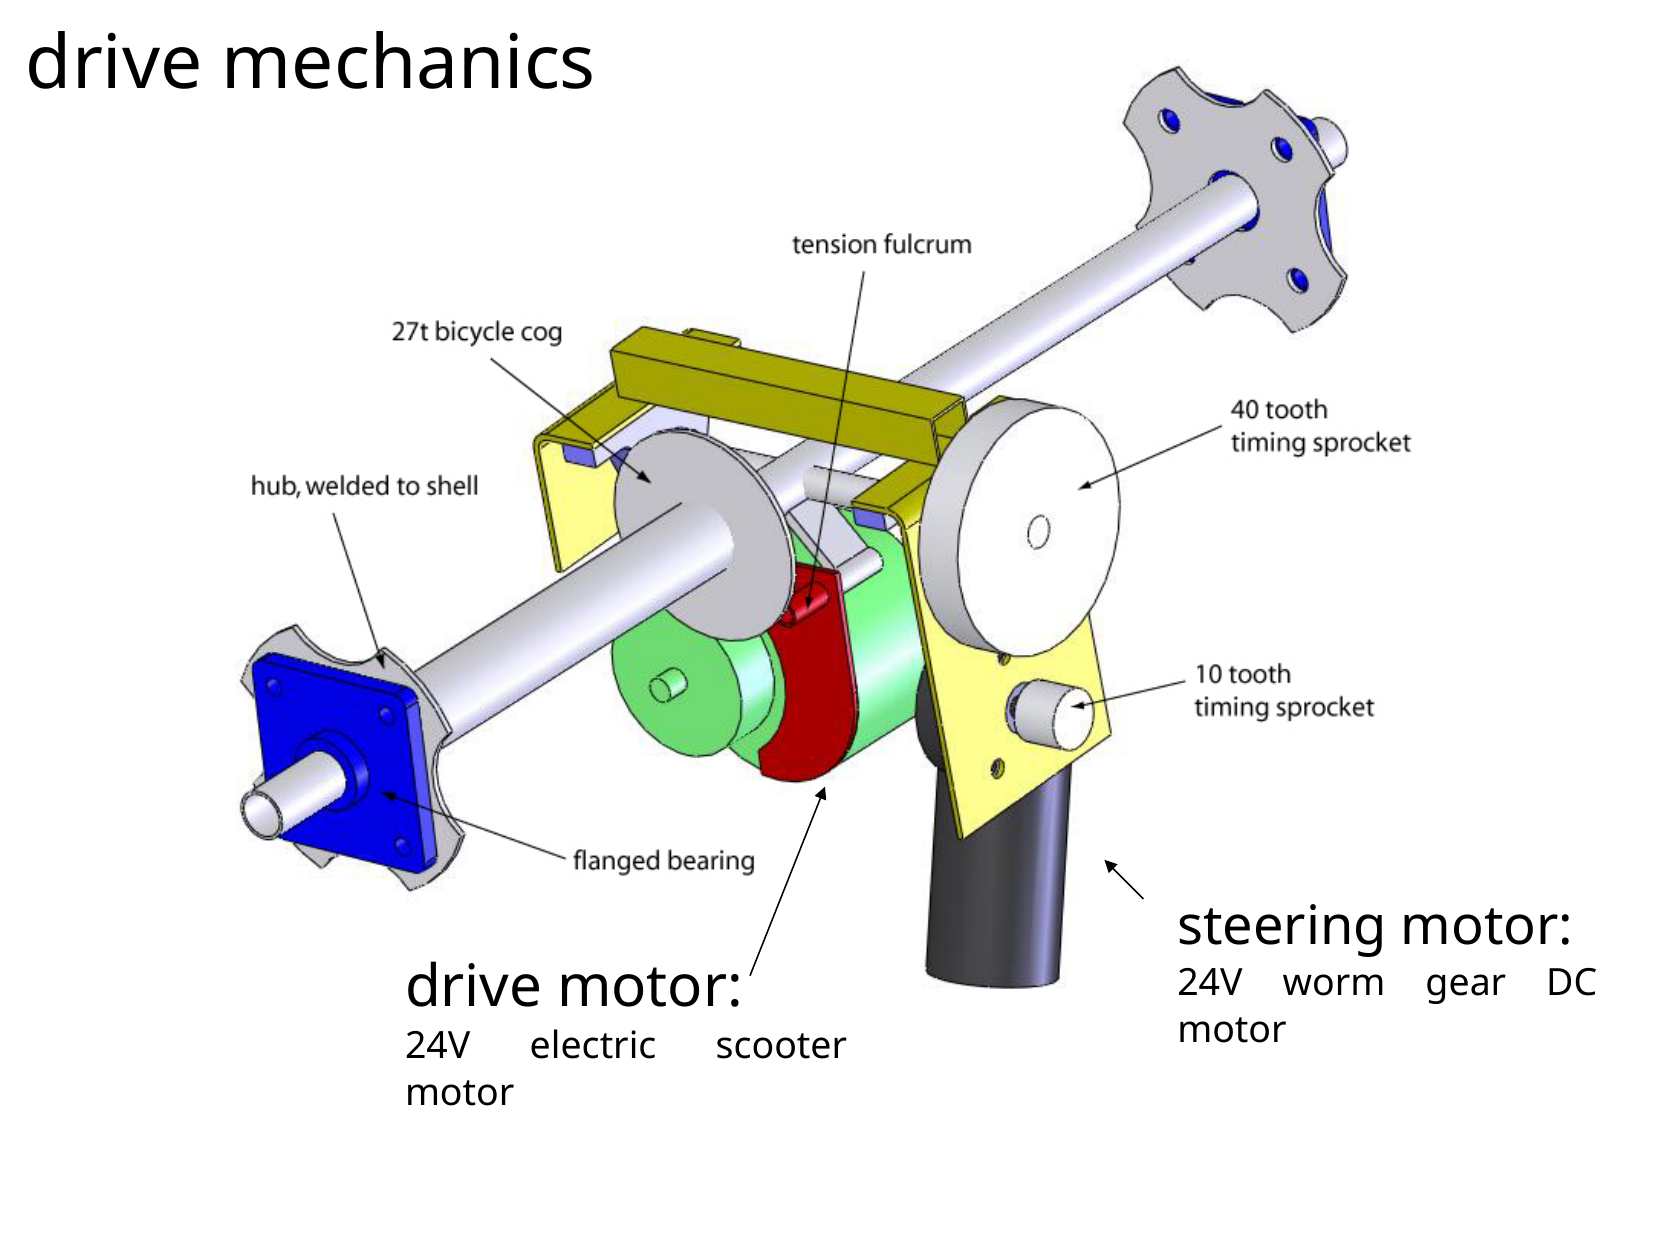

# drive mechanics
steering motor:
24V worm gear DC motor
drive motor:
24V electric scooter motor